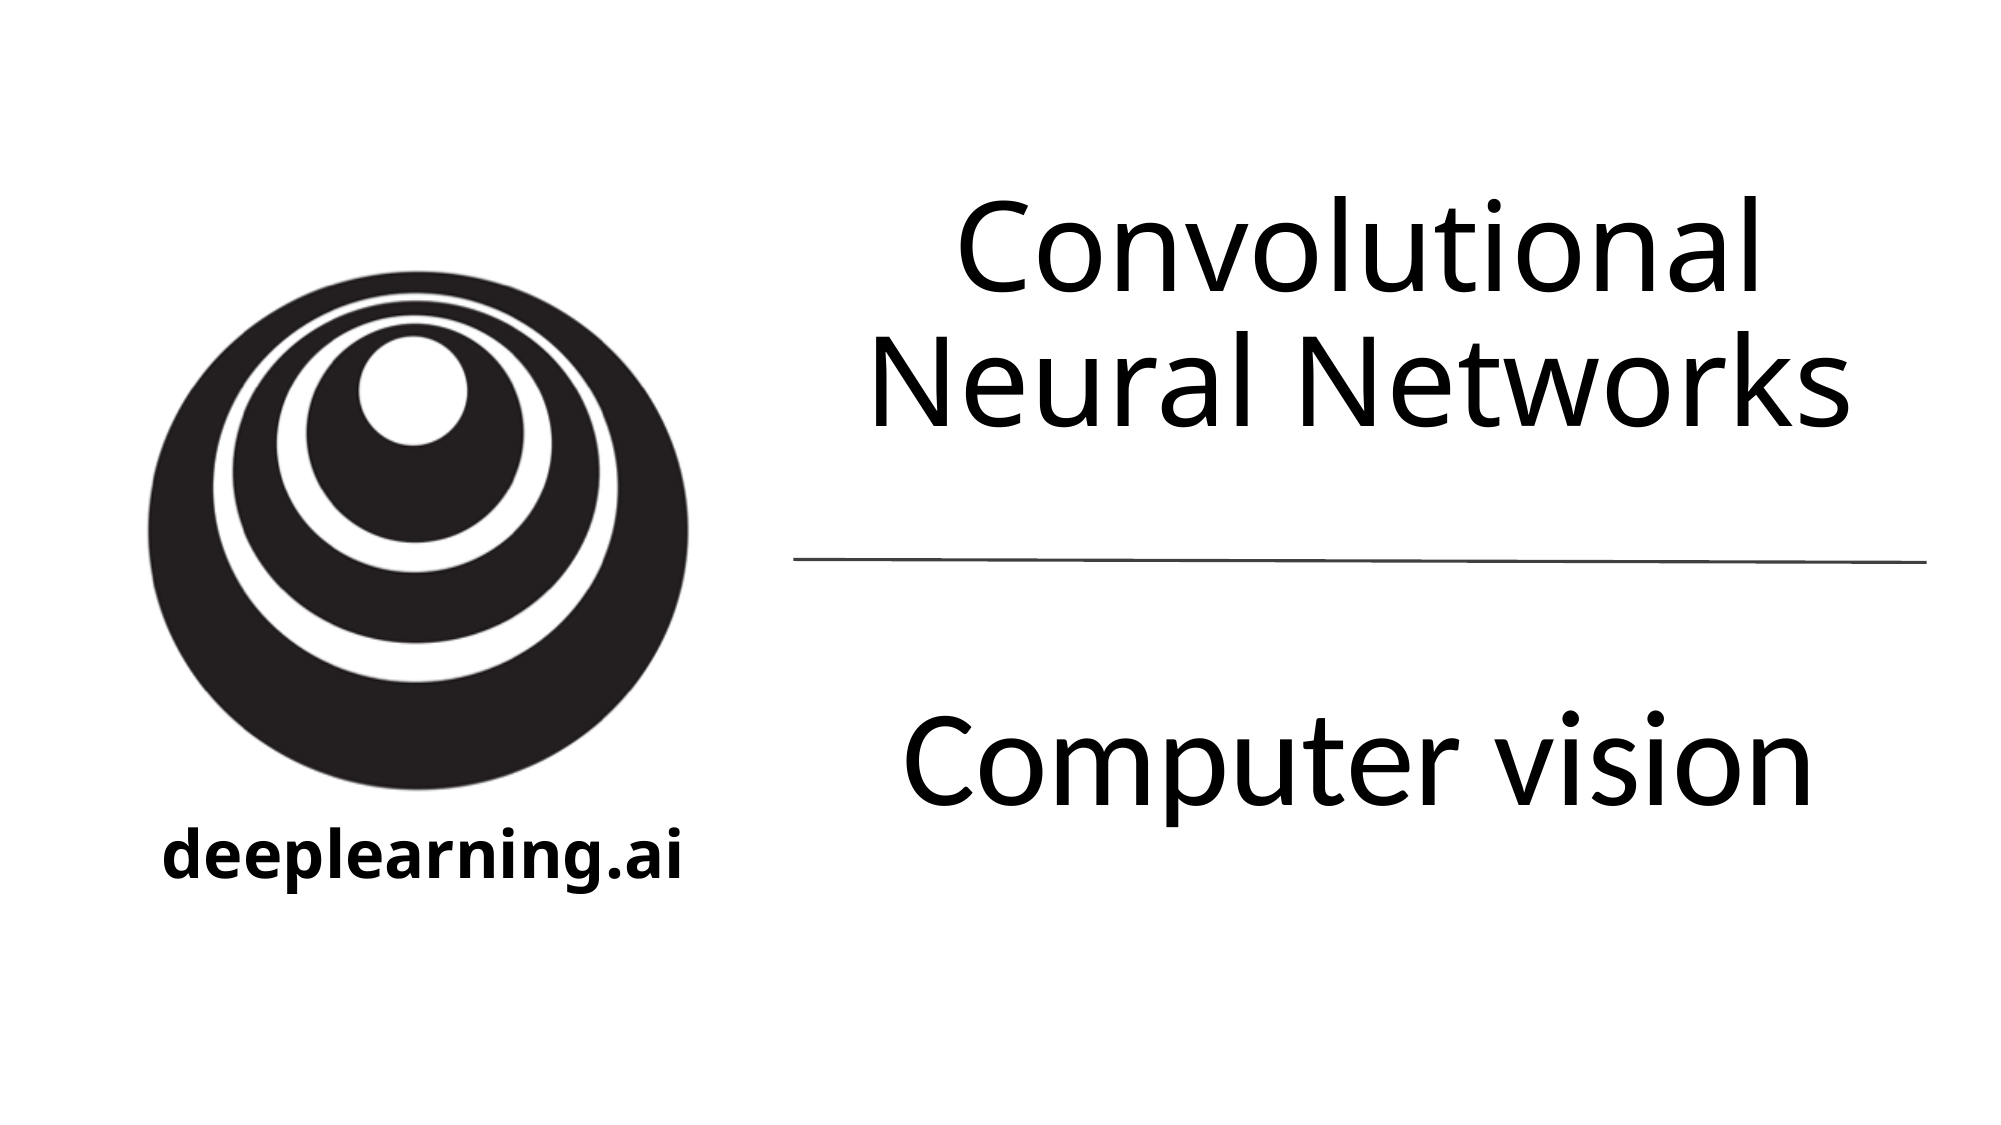

# Convolutional Neural Networks
deeplearning.ai
Computer vision